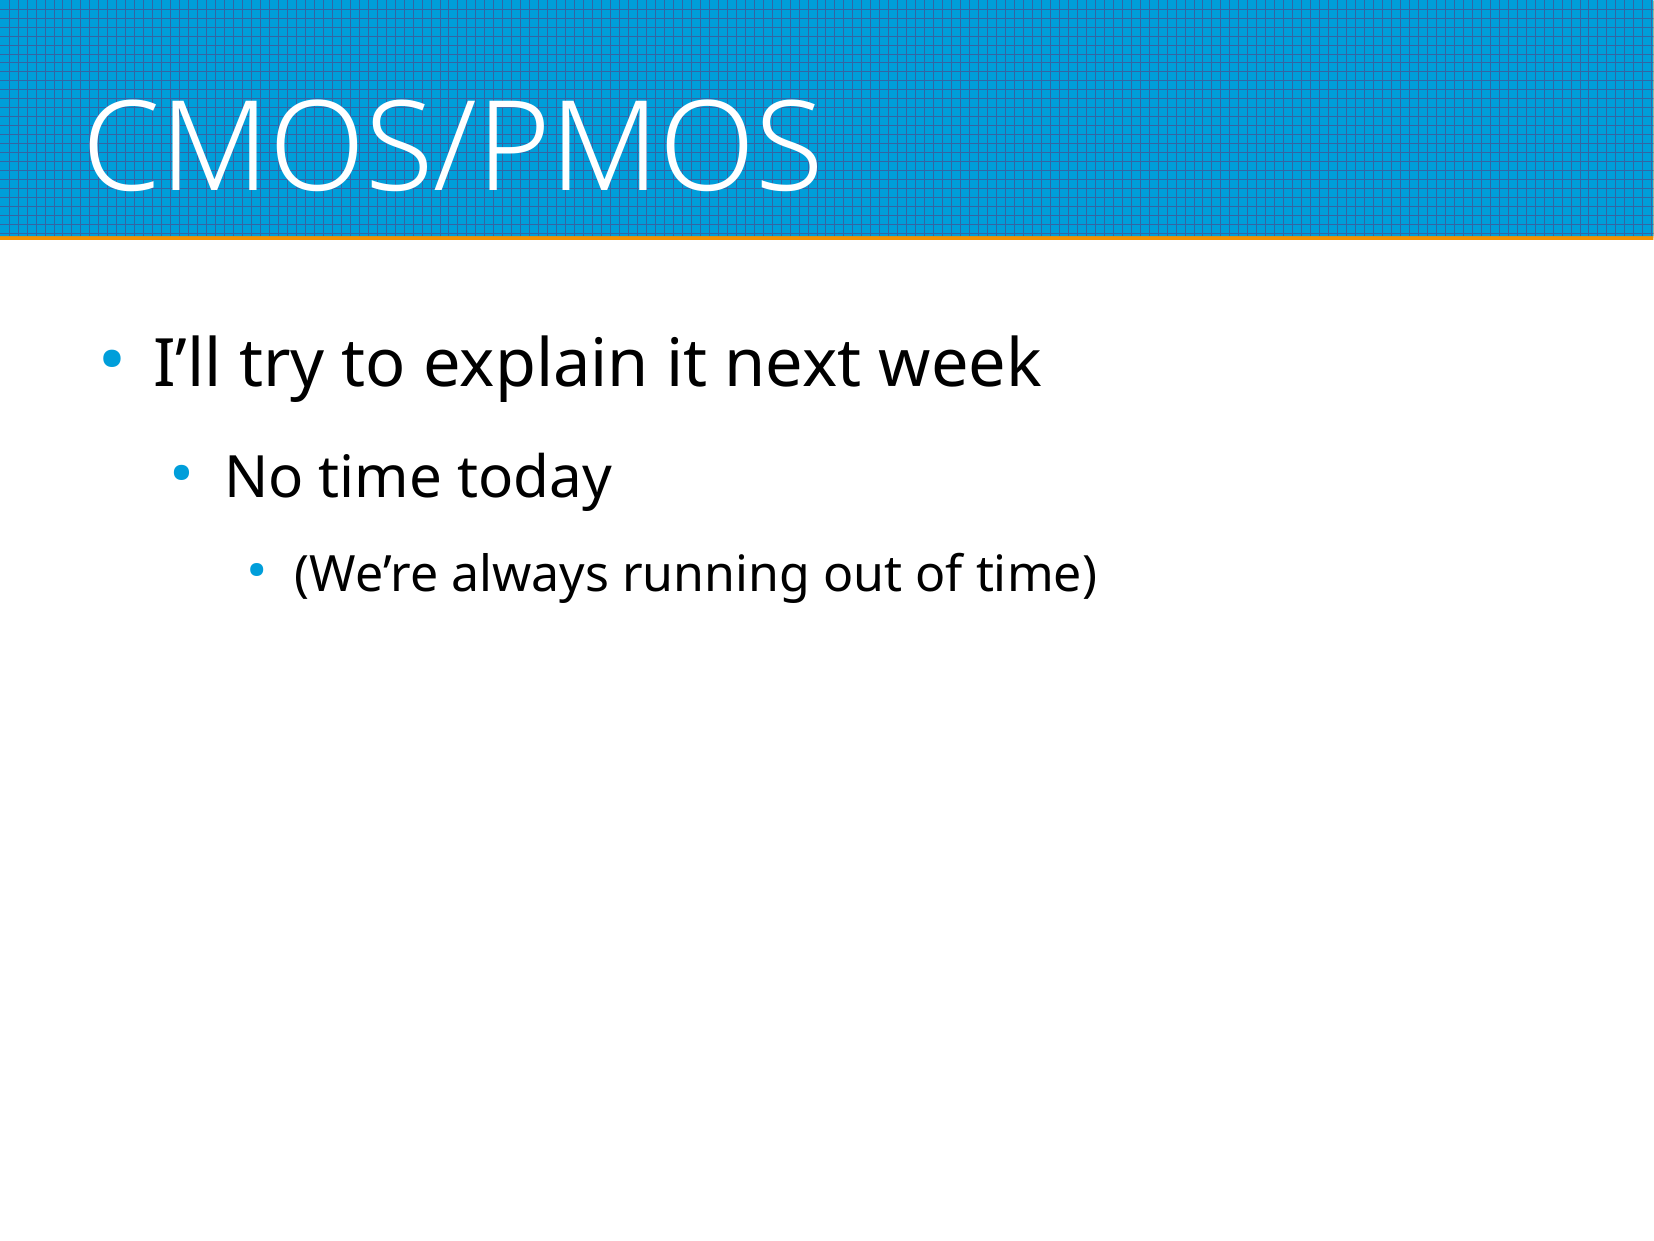

# CMOS/PMOS
I’ll try to explain it next week
No time today
(We’re always running out of time)